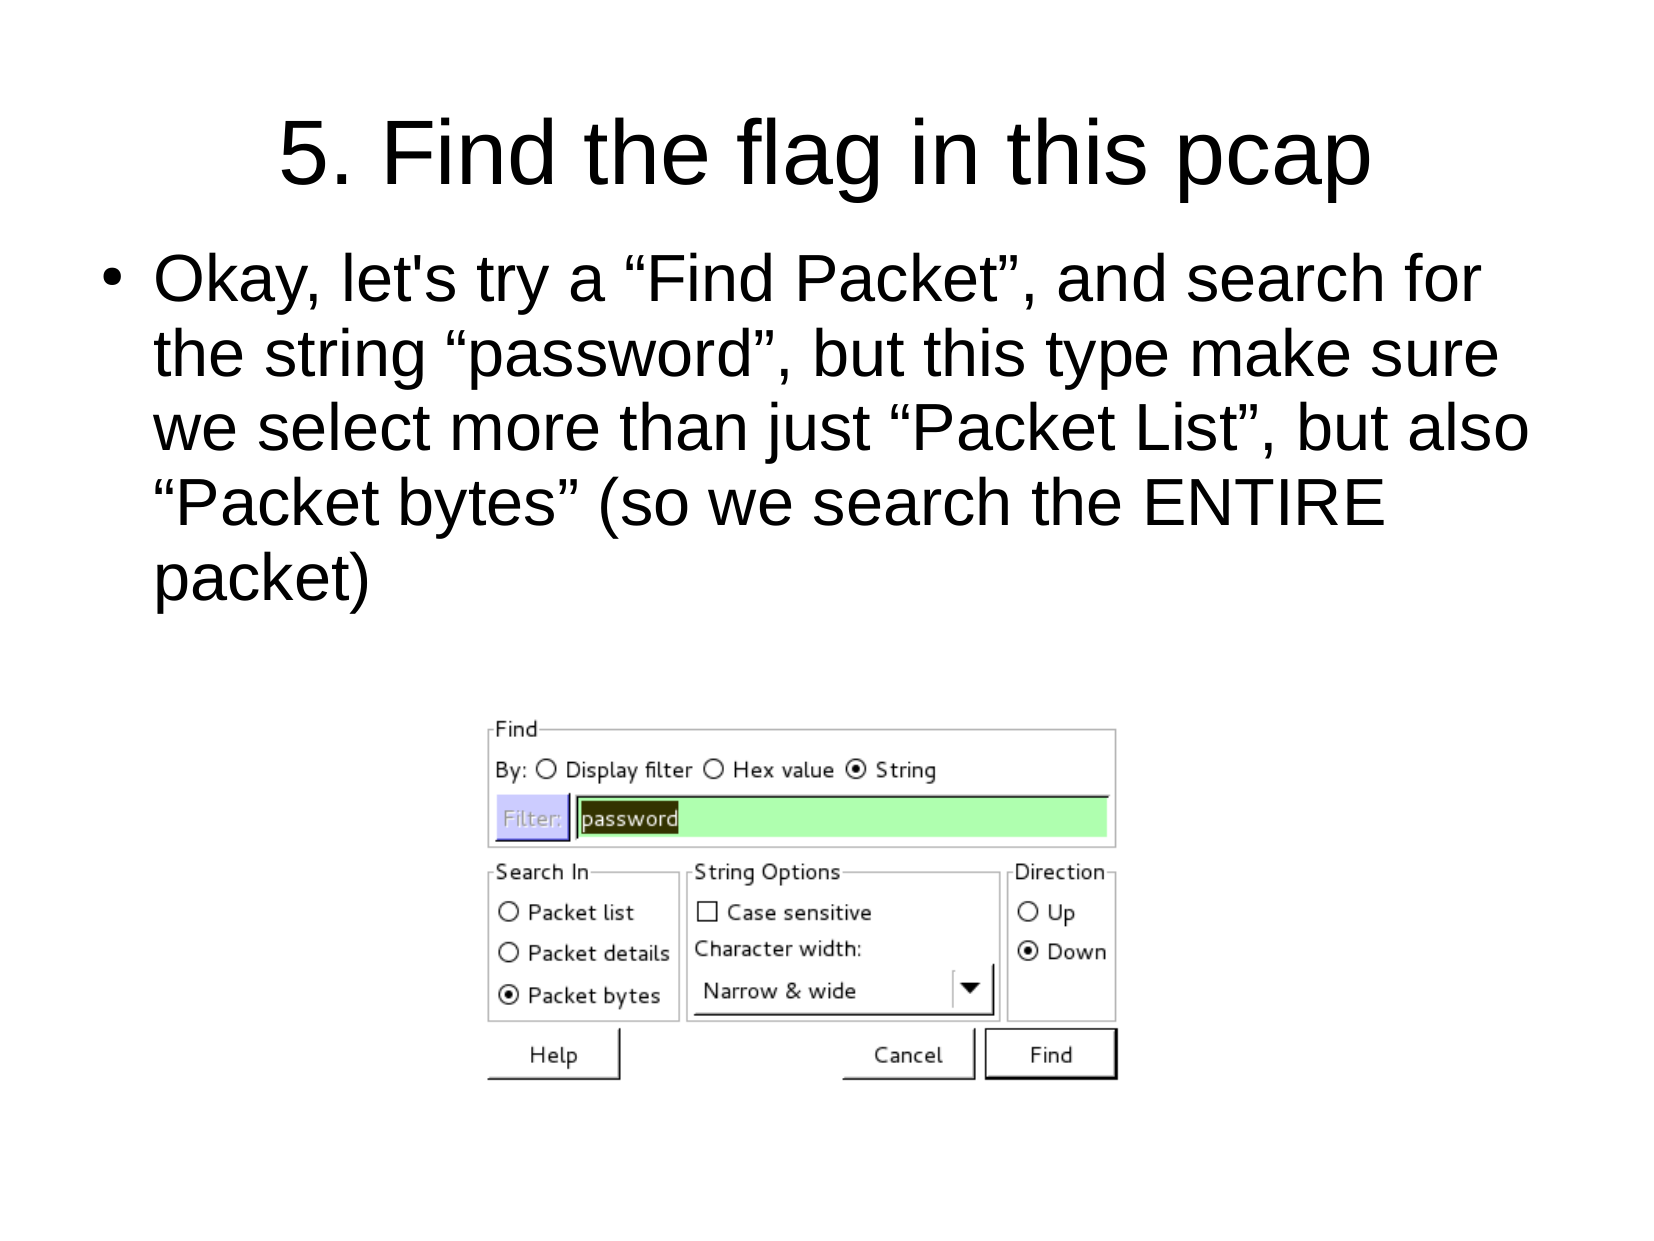

# 5. Find the flag in this pcap
Okay, let's try a “Find Packet”, and search for the string “password”, but this type make sure we select more than just “Packet List”, but also “Packet bytes” (so we search the ENTIRE packet)